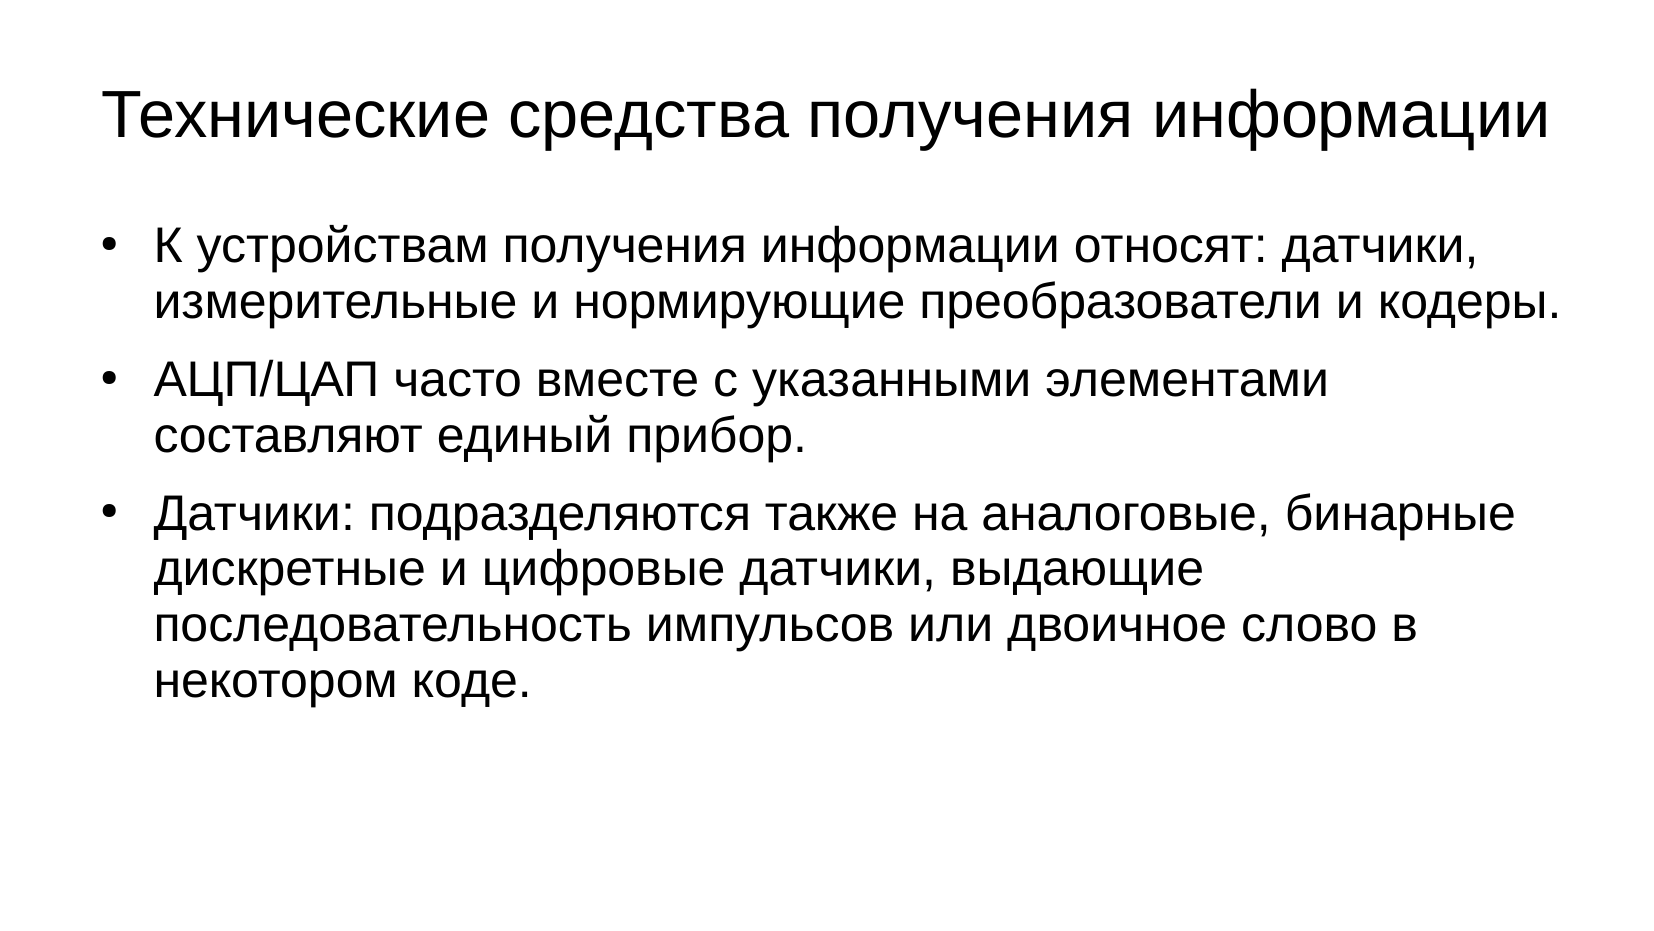

# Технические средства получения информации
К устройствам получения информации относят: датчики, измерительные и нормирующие преобразователи и кодеры.
АЦП/ЦАП часто вместе с указанными элементами составляют единый прибор.
Датчики: подразделяются также на аналоговые, бинарные дискретные и цифровые датчики, выдающие последовательность импульсов или двоичное слово в некотором коде.